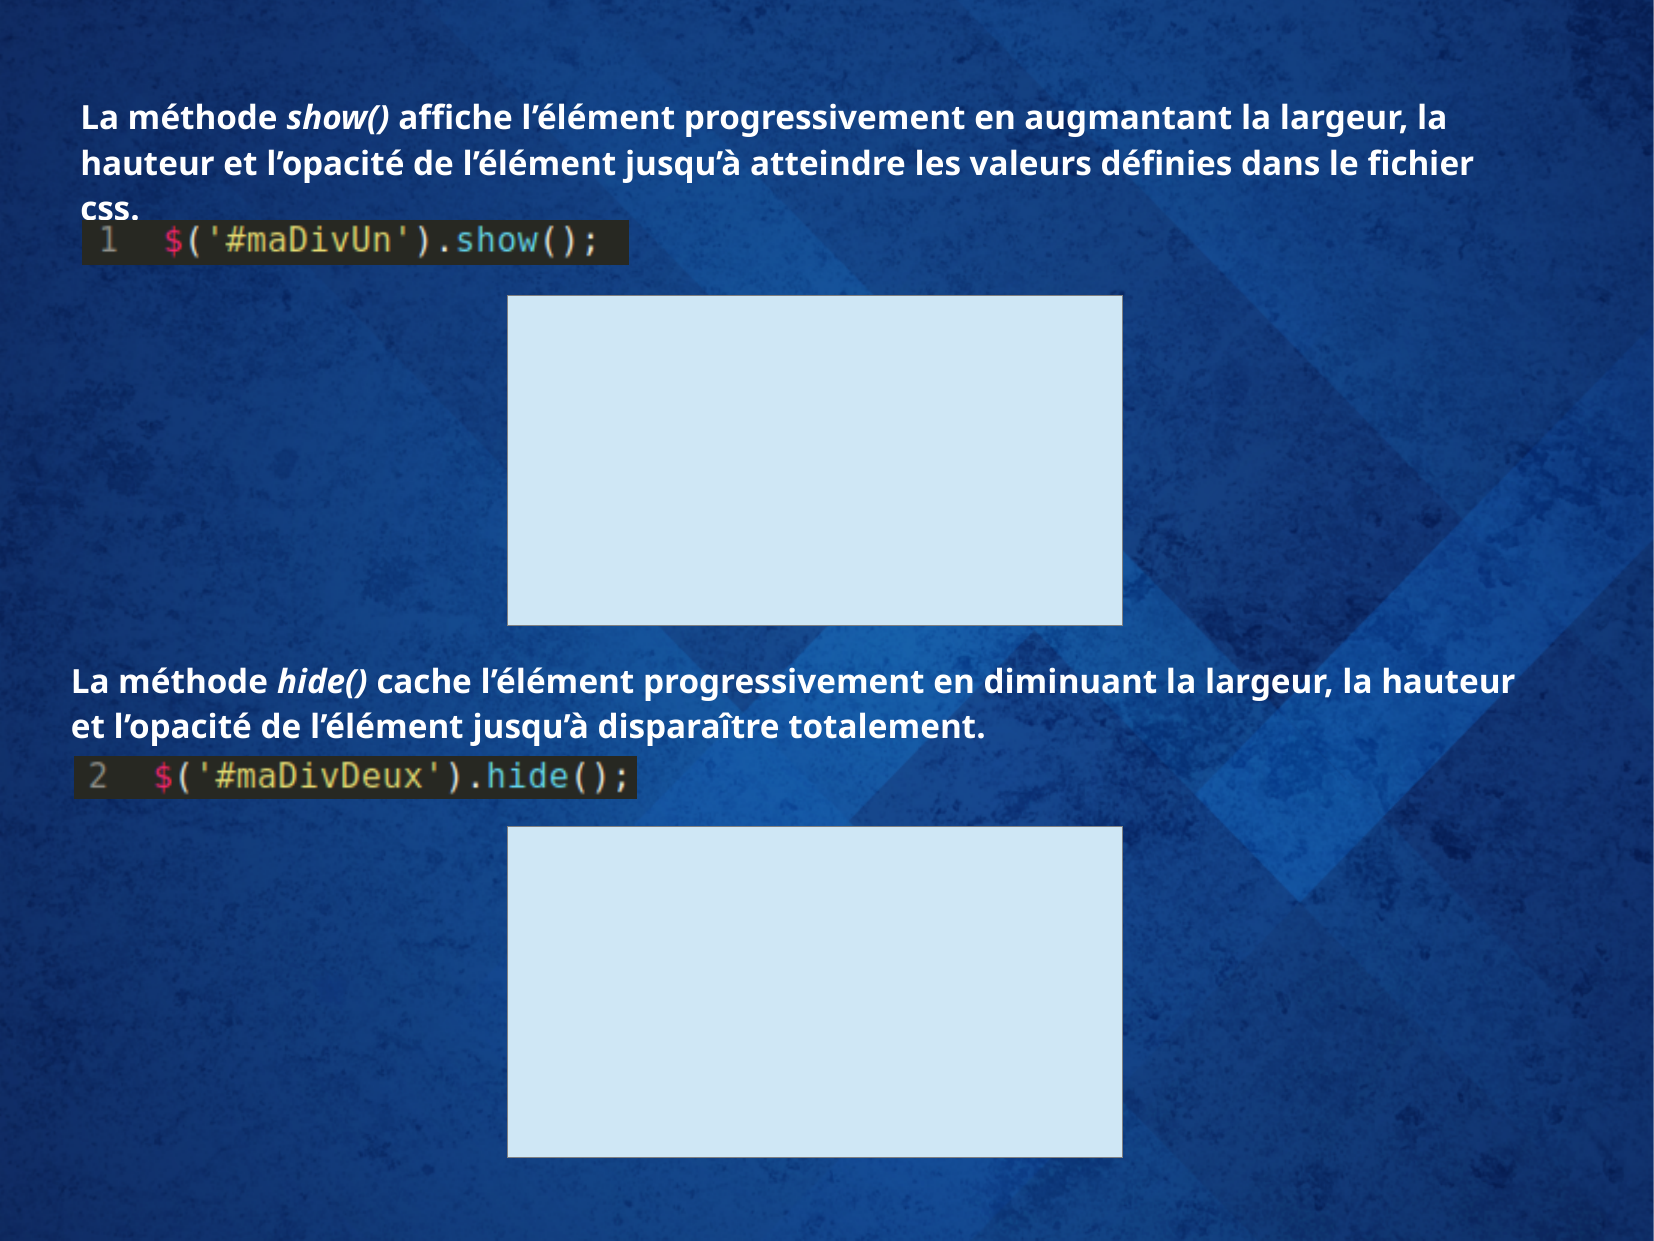

La méthode show() affiche l’élément progressivement en augmantant la largeur, la hauteur et l’opacité de l’élément jusqu’à atteindre les valeurs définies dans le fichier css.
La méthode hide() cache l’élément progressivement en diminuant la largeur, la hauteur et l’opacité de l’élément jusqu’à disparaître totalement.